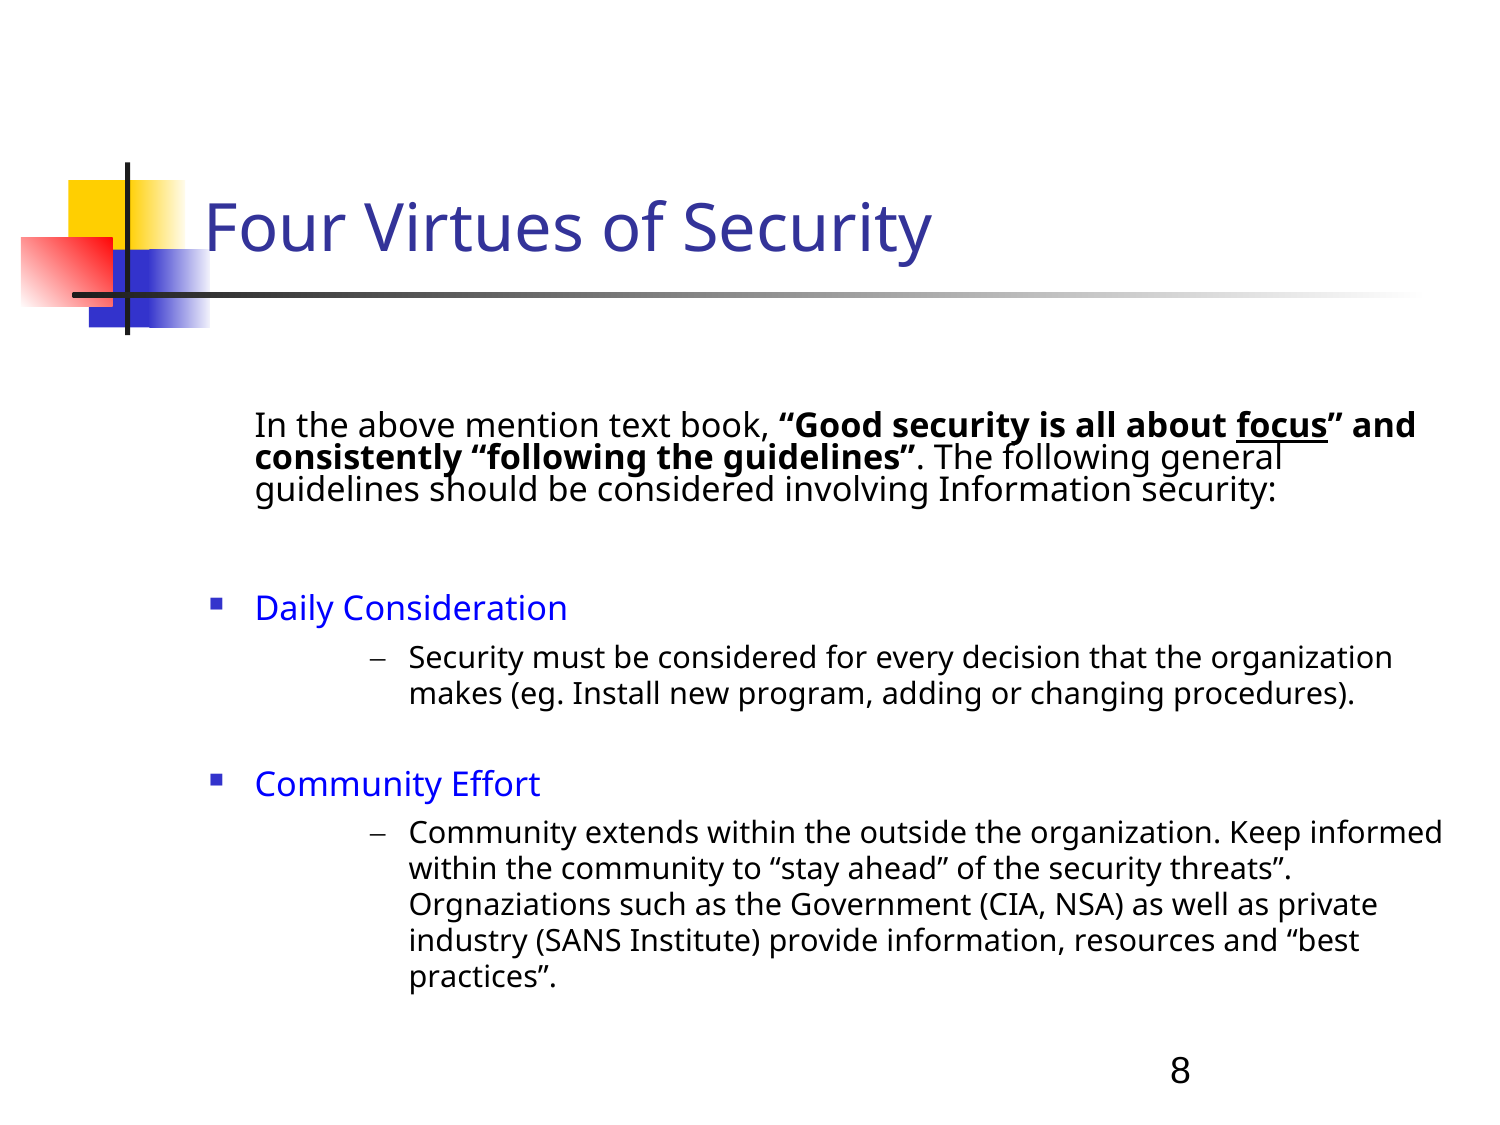

# Four Virtues of Security
In the above mention text book, “Good security is all about focus” and consistently “following the guidelines”. The following general guidelines should be considered involving Information security:
Daily Consideration
Security must be considered for every decision that the organization makes (eg. Install new program, adding or changing procedures).
Community Effort
Community extends within the outside the organization. Keep informed within the community to “stay ahead” of the security threats”. Orgnaziations such as the Government (CIA, NSA) as well as private industry (SANS Institute) provide information, resources and “best practices”.
8